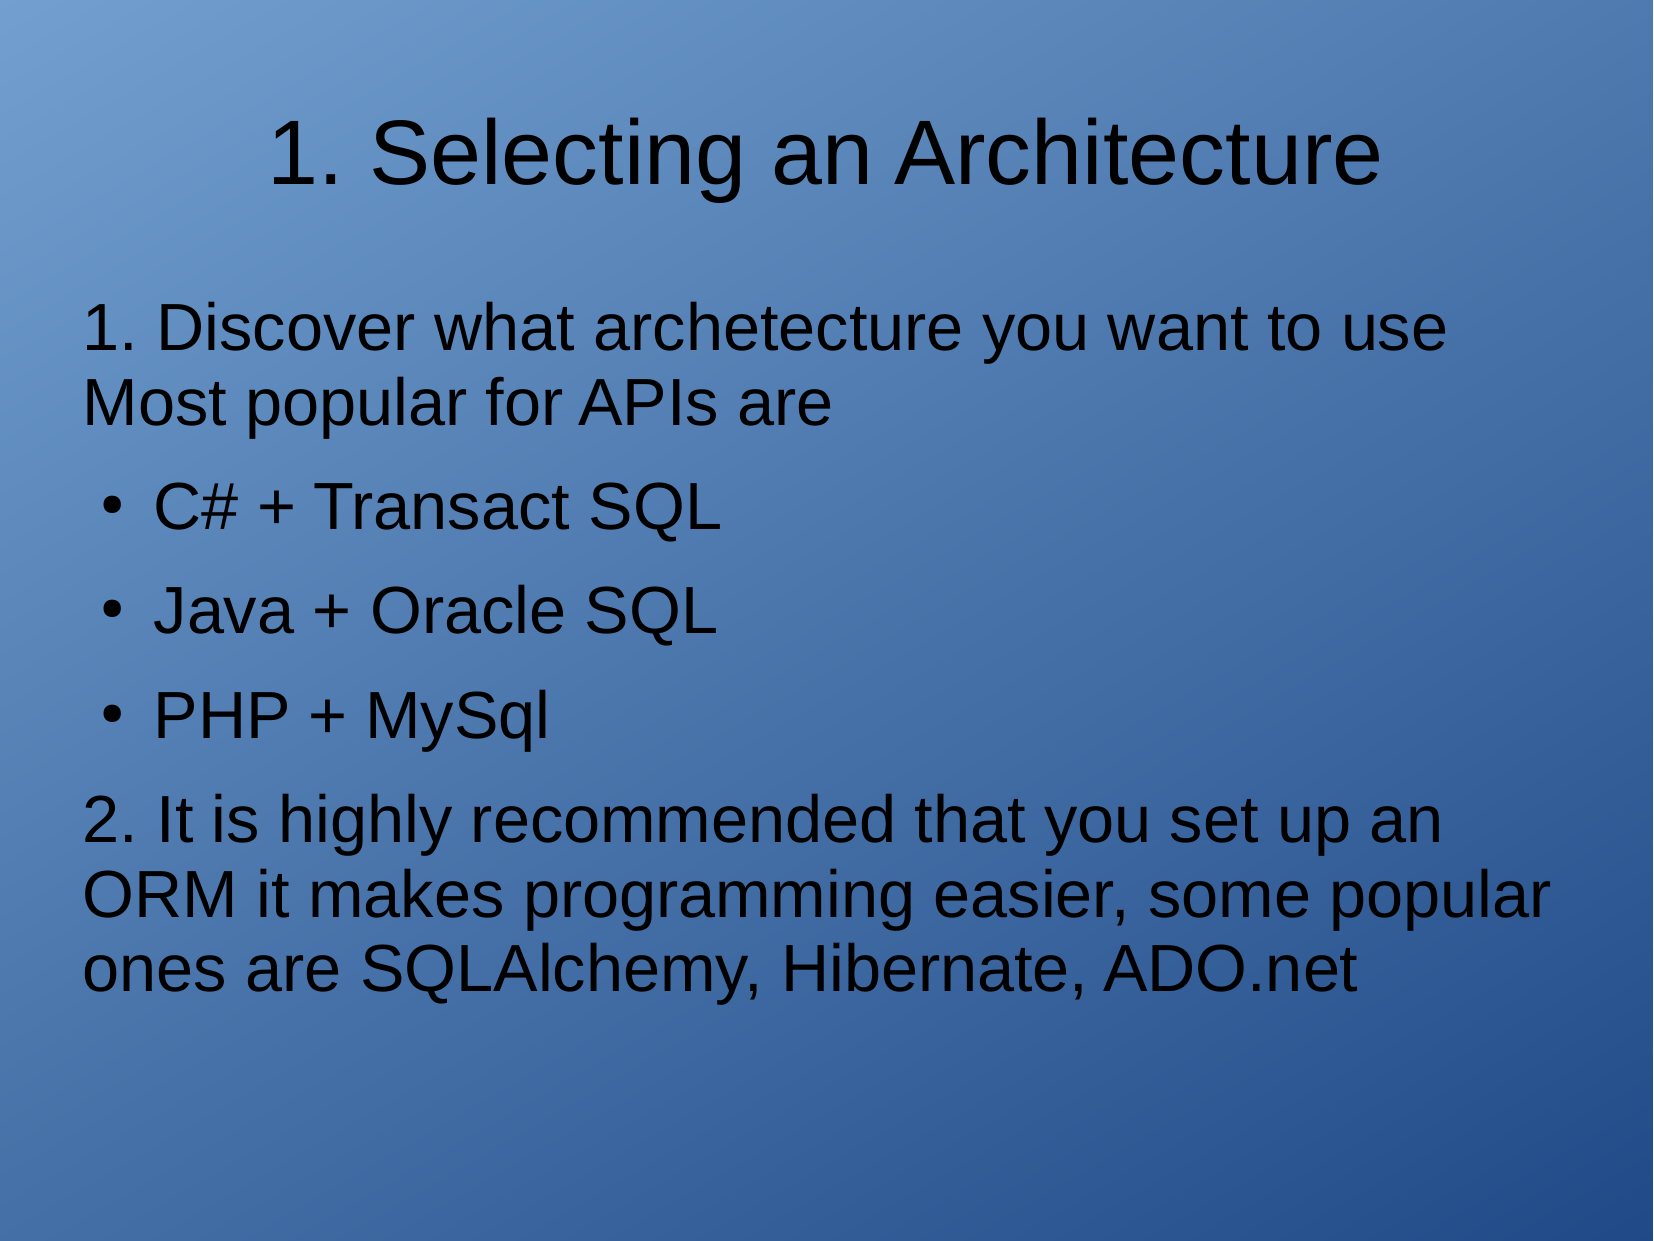

# 1. Selecting an Architecture
1. Discover what archetecture you want to use Most popular for APIs are
C# + Transact SQL
Java + Oracle SQL
PHP + MySql
2. It is highly recommended that you set up an ORM it makes programming easier, some popular ones are SQLAlchemy, Hibernate, ADO.net